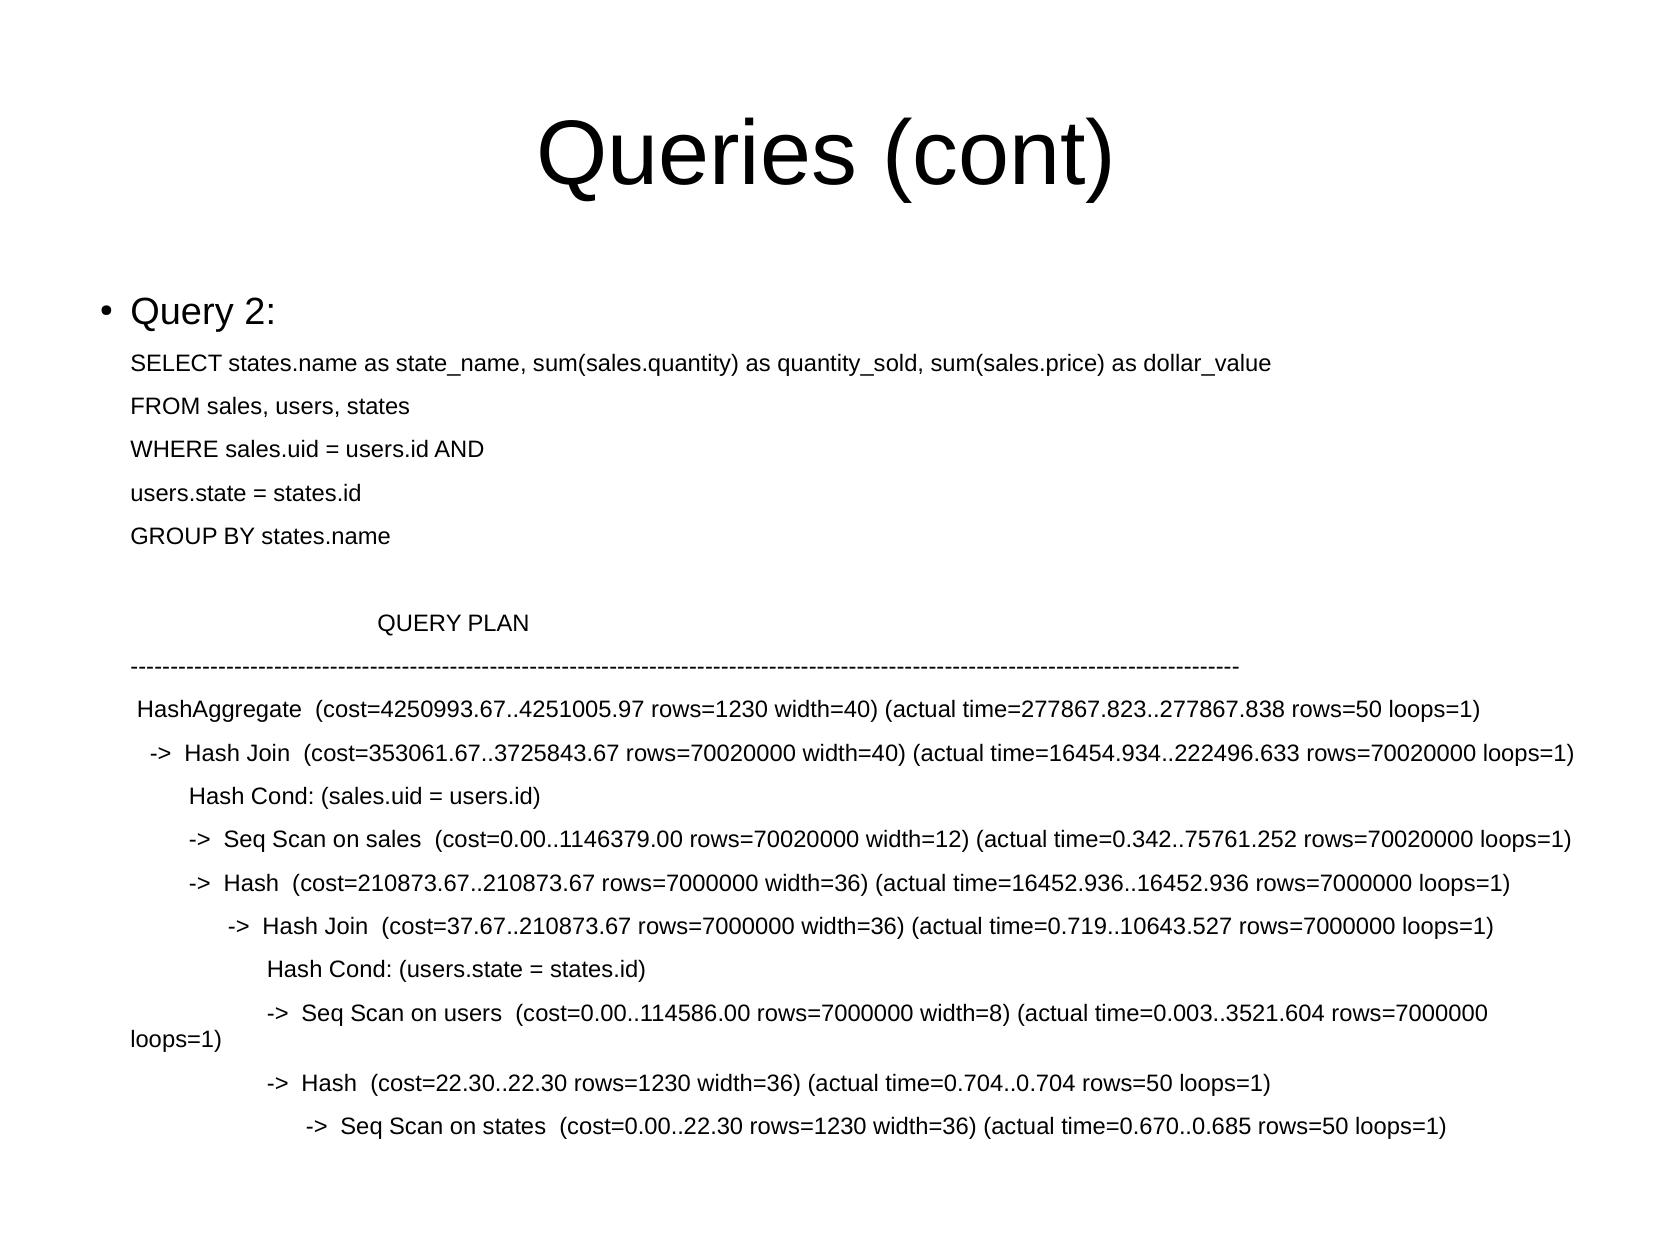

# Queries (cont)
Query 2:
SELECT states.name as state_name, sum(sales.quantity) as quantity_sold, sum(sales.price) as dollar_value
FROM sales, users, states
WHERE sales.uid = users.id AND
users.state = states.id
GROUP BY states.name
 QUERY PLAN
-------------------------------------------------------------------------------------------------------------------------------------------
 HashAggregate (cost=4250993.67..4251005.97 rows=1230 width=40) (actual time=277867.823..277867.838 rows=50 loops=1)
 -> Hash Join (cost=353061.67..3725843.67 rows=70020000 width=40) (actual time=16454.934..222496.633 rows=70020000 loops=1)
 Hash Cond: (sales.uid = users.id)
 -> Seq Scan on sales (cost=0.00..1146379.00 rows=70020000 width=12) (actual time=0.342..75761.252 rows=70020000 loops=1)
 -> Hash (cost=210873.67..210873.67 rows=7000000 width=36) (actual time=16452.936..16452.936 rows=7000000 loops=1)
 -> Hash Join (cost=37.67..210873.67 rows=7000000 width=36) (actual time=0.719..10643.527 rows=7000000 loops=1)
 Hash Cond: (users.state = states.id)
 -> Seq Scan on users (cost=0.00..114586.00 rows=7000000 width=8) (actual time=0.003..3521.604 rows=7000000 loops=1)
 -> Hash (cost=22.30..22.30 rows=1230 width=36) (actual time=0.704..0.704 rows=50 loops=1)
 -> Seq Scan on states (cost=0.00..22.30 rows=1230 width=36) (actual time=0.670..0.685 rows=50 loops=1)